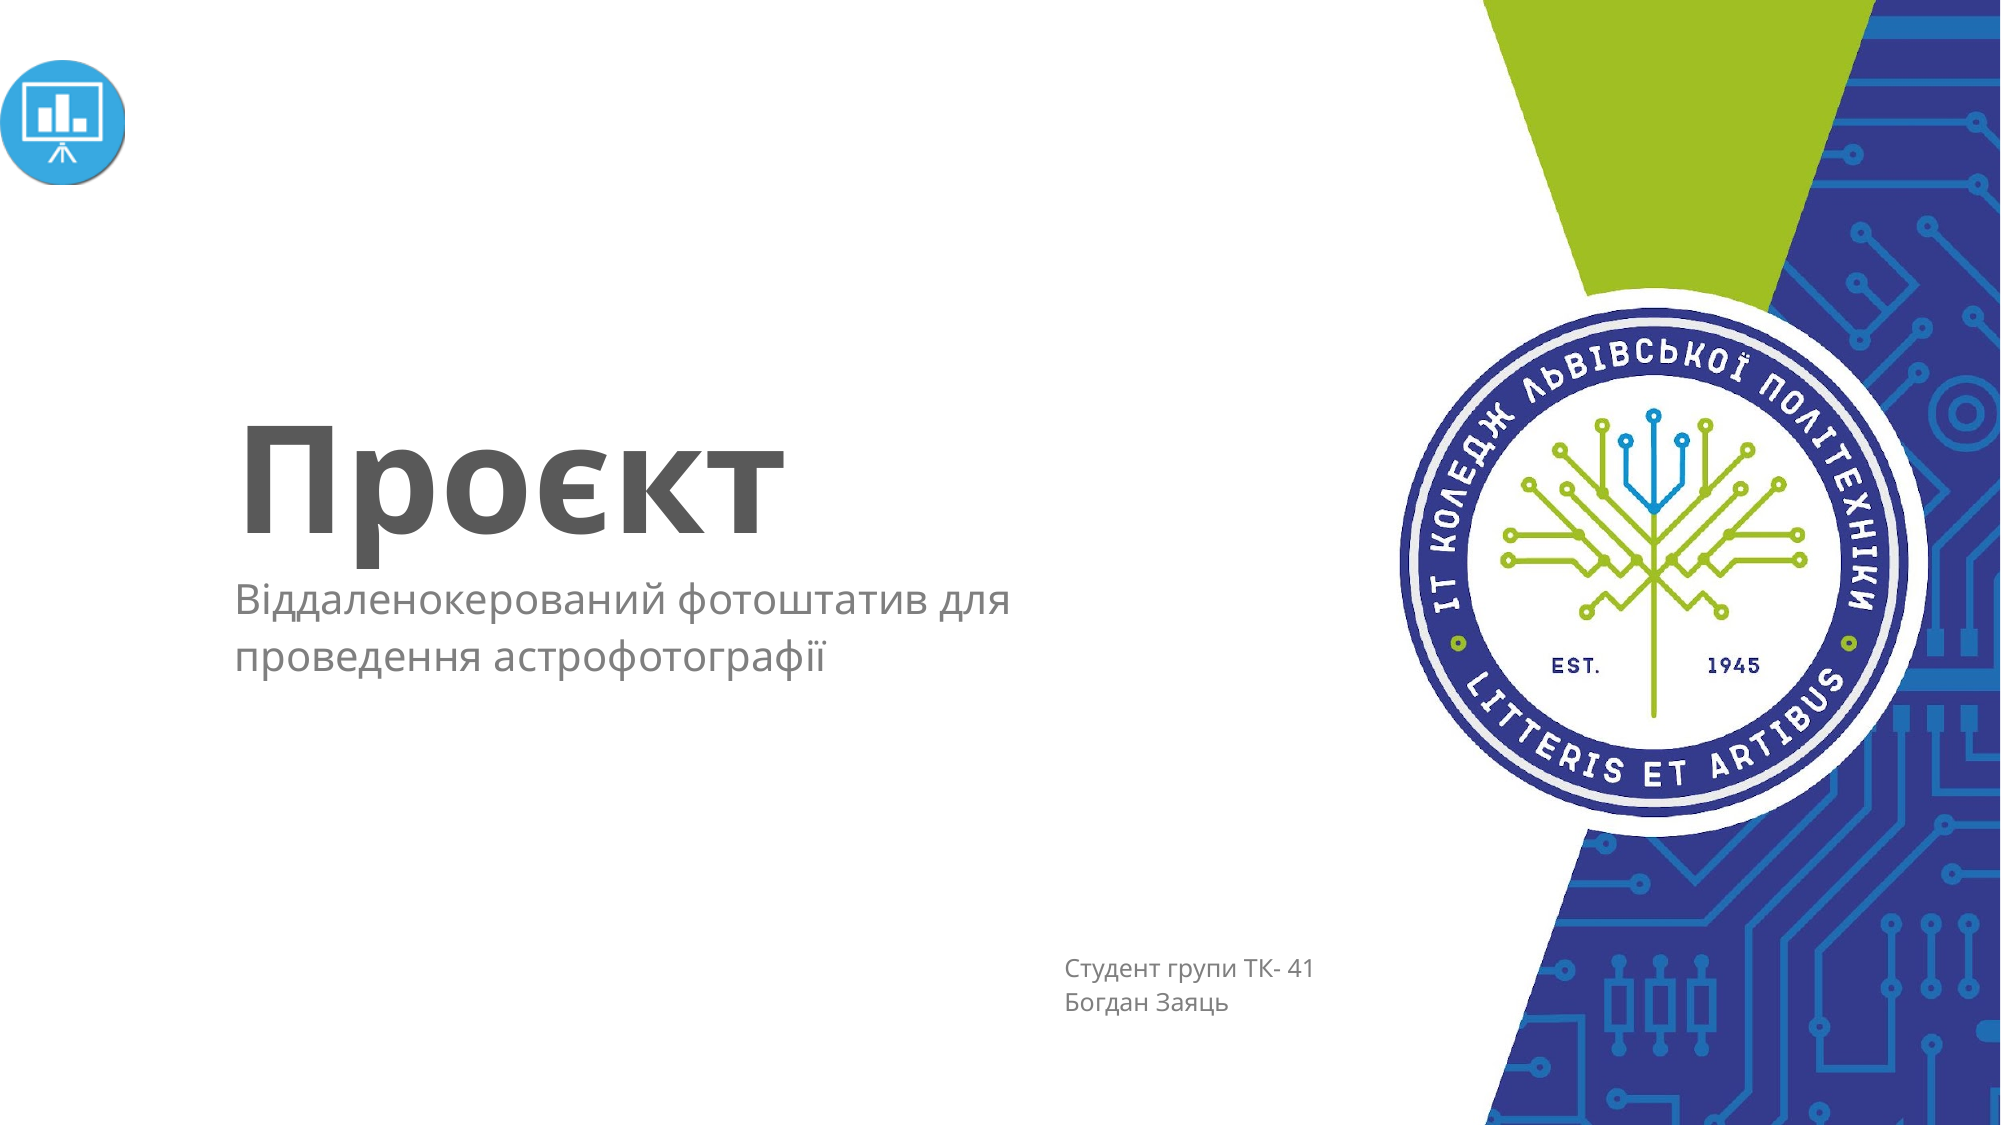

Проєкт
Віддаленокерований фотоштатив для проведення астрофотографії
Студент групи ТК- 41
Богдан Заяць